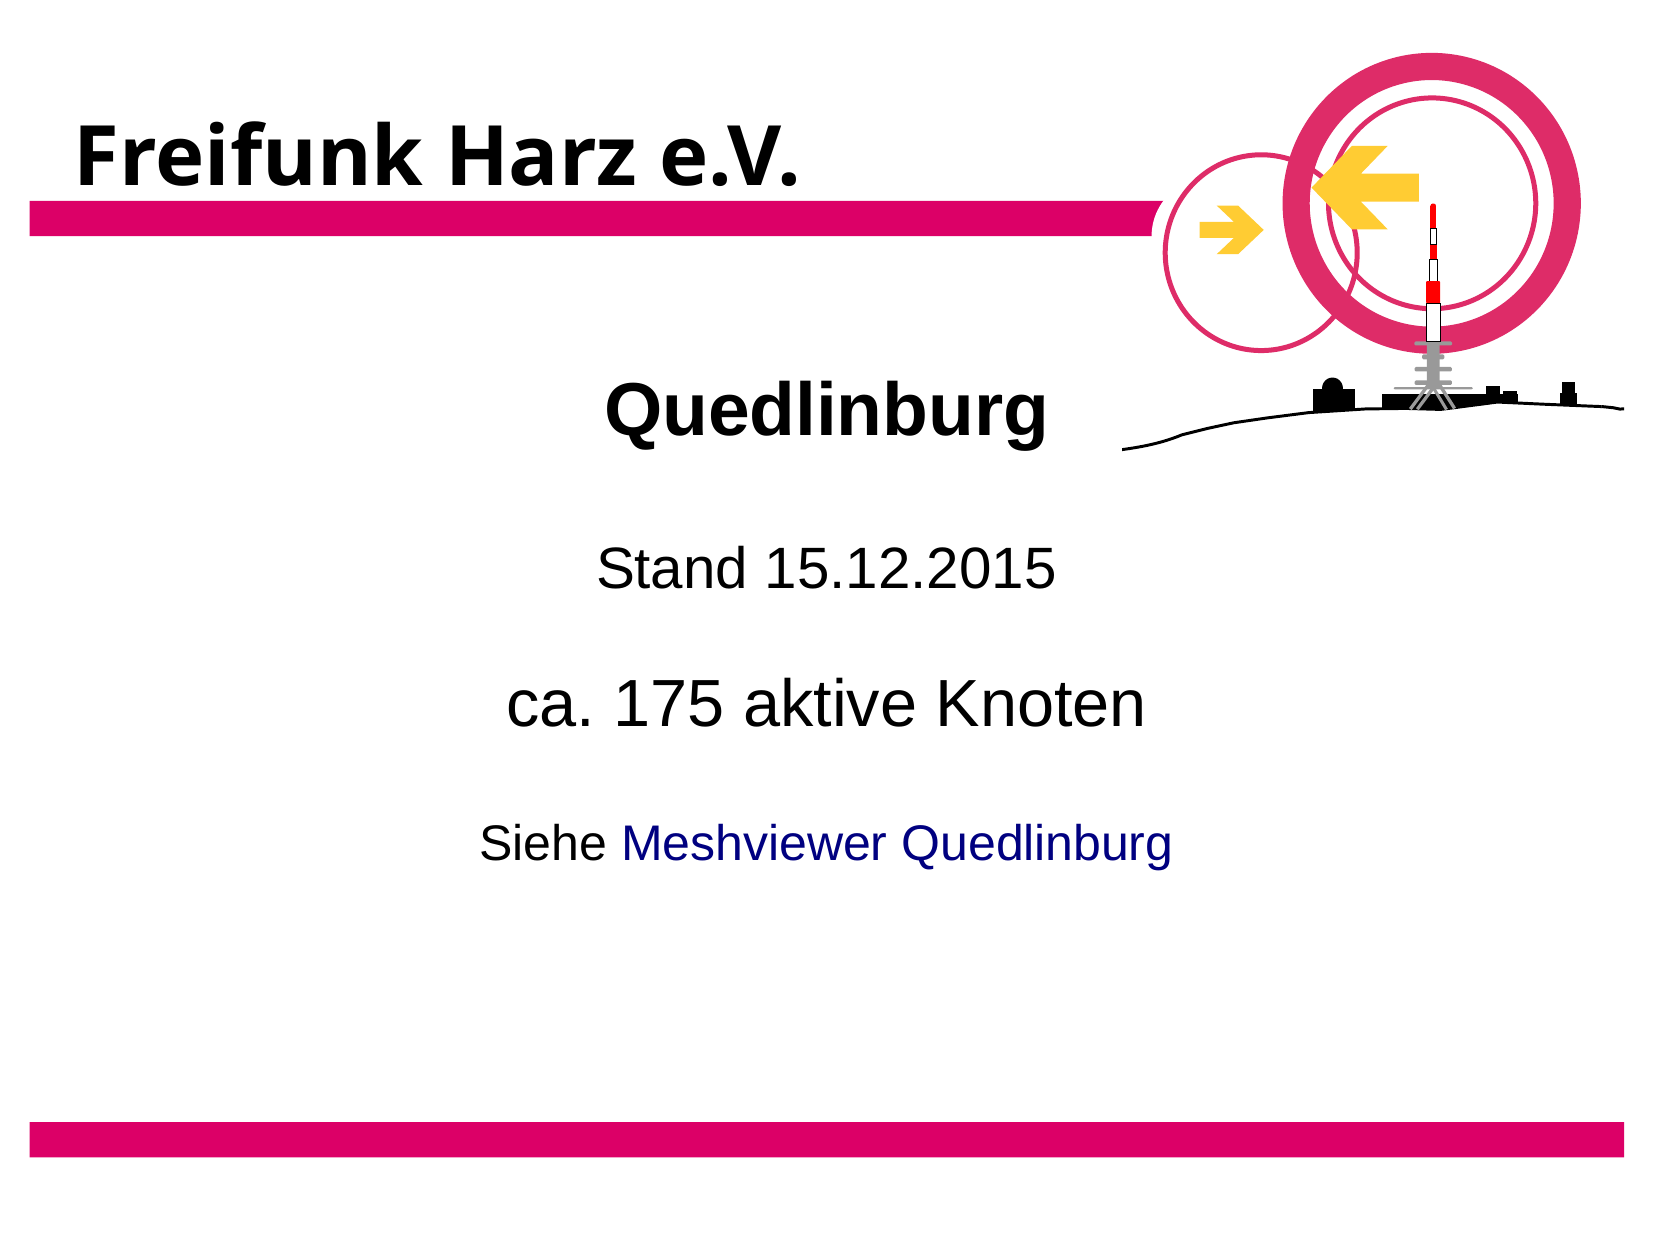

# Quedlinburg
Stand 15.12.2015
ca. 175 aktive Knoten
Siehe Meshviewer Quedlinburg